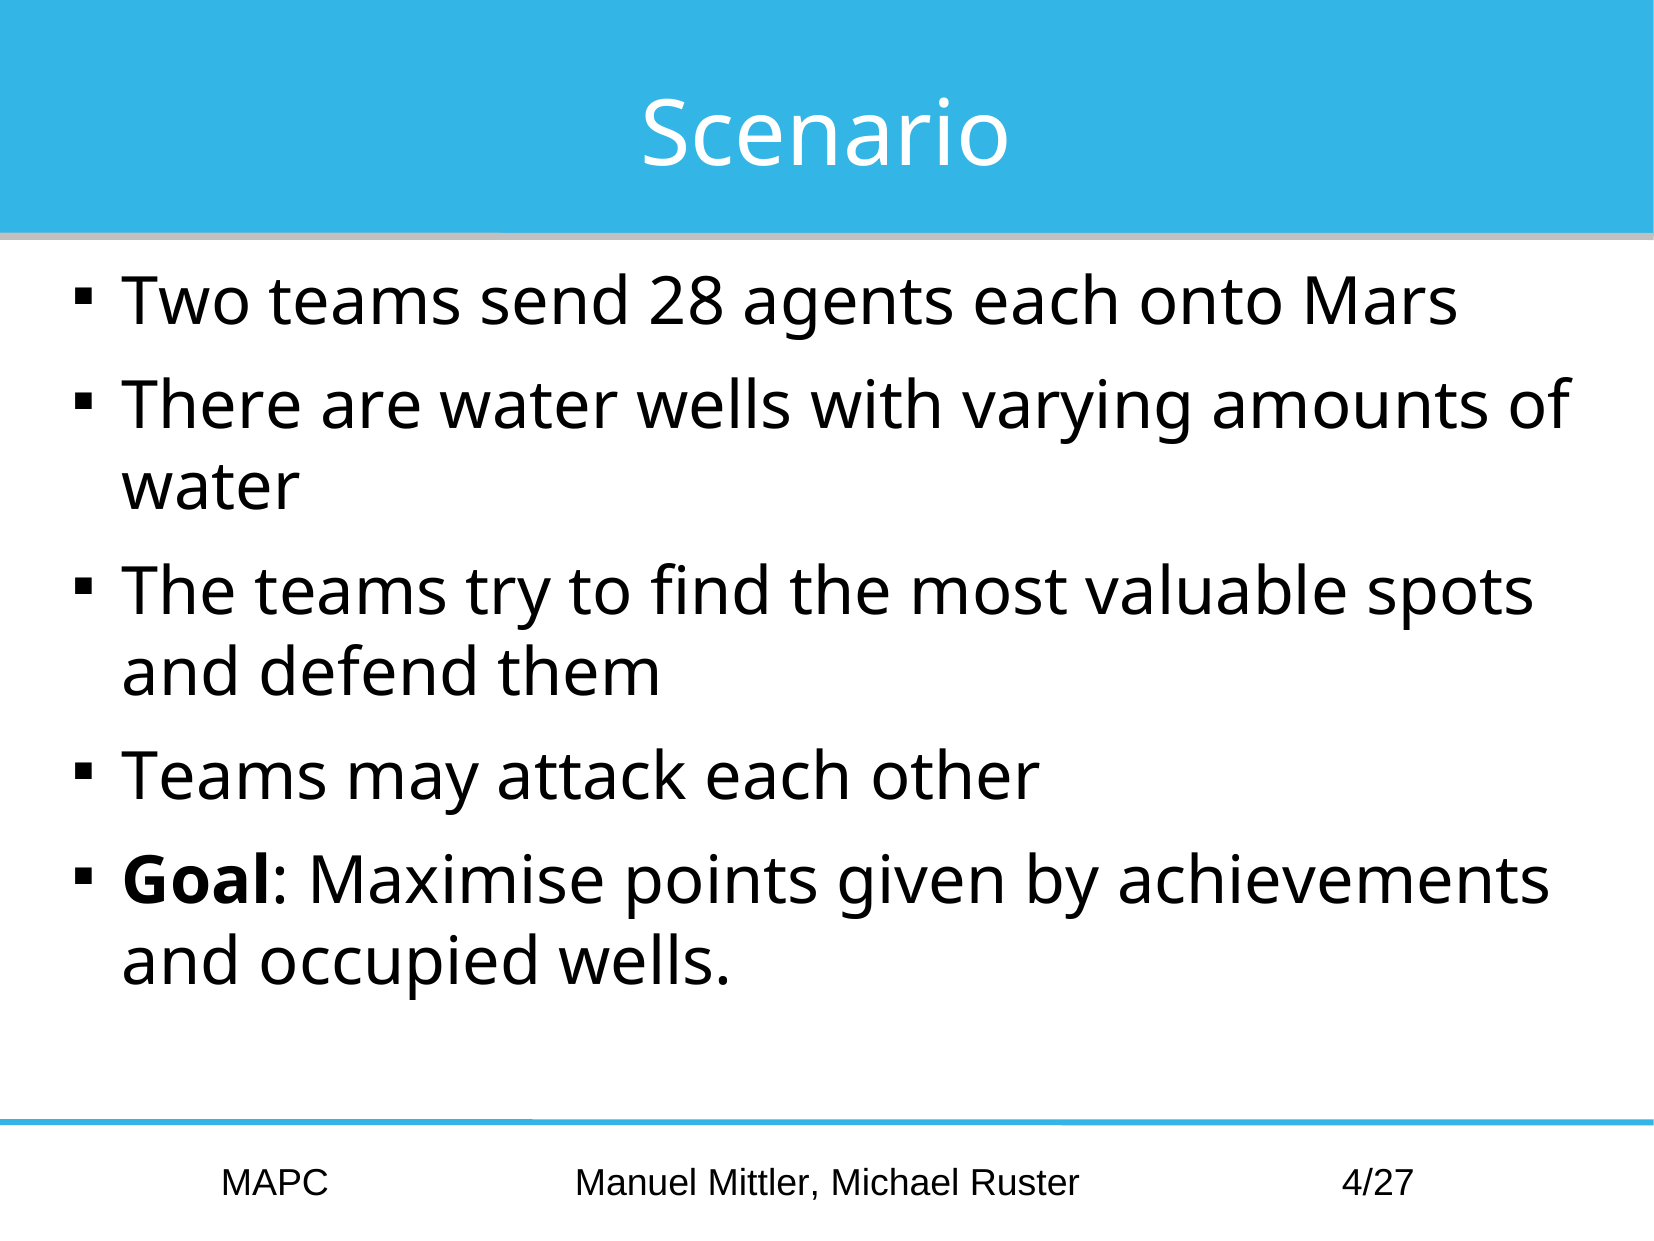

# Scenario
Two teams send 28 agents each onto Mars
There are water wells with varying amounts of water
The teams try to find the most valuable spots and defend them
Teams may attack each other
Goal: Maximise points given by achievements and occupied wells.
4